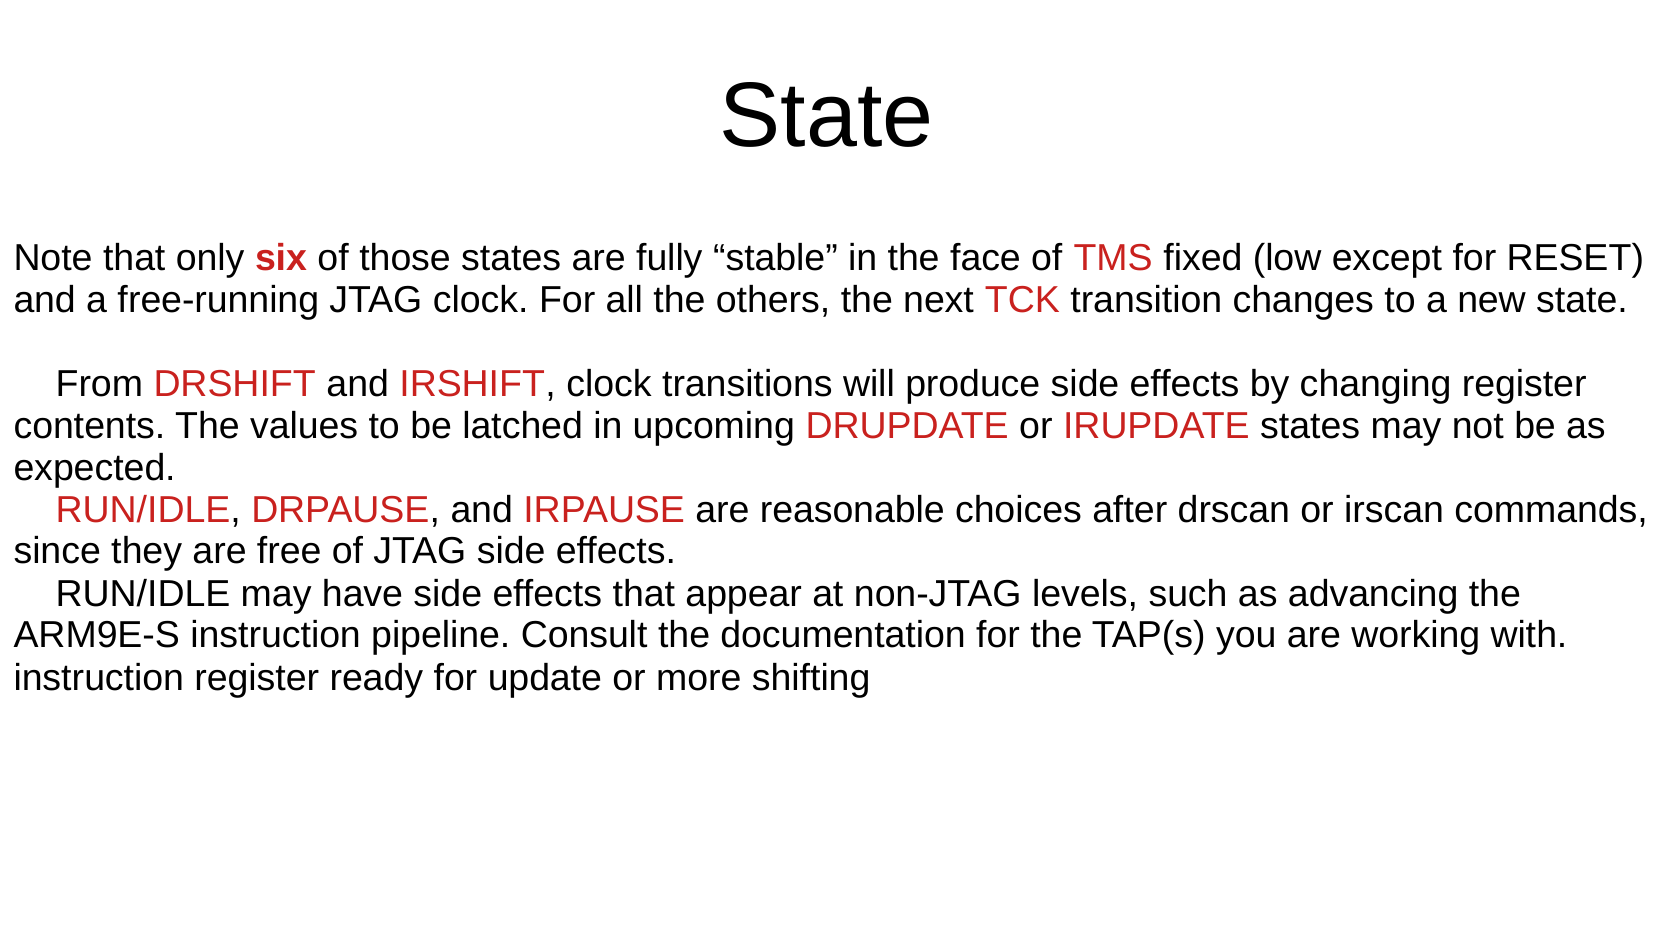

# State
Note that only six of those states are fully “stable” in the face of TMS fixed (low except for RESET) and a free-running JTAG clock. For all the others, the next TCK transition changes to a new state.
 From DRSHIFT and IRSHIFT, clock transitions will produce side effects by changing register contents. The values to be latched in upcoming DRUPDATE or IRUPDATE states may not be as expected.
 RUN/IDLE, DRPAUSE, and IRPAUSE are reasonable choices after drscan or irscan commands, since they are free of JTAG side effects.
 RUN/IDLE may have side effects that appear at non-JTAG levels, such as advancing the ARM9E-S instruction pipeline. Consult the documentation for the TAP(s) you are working with. instruction register ready for update or more shifting